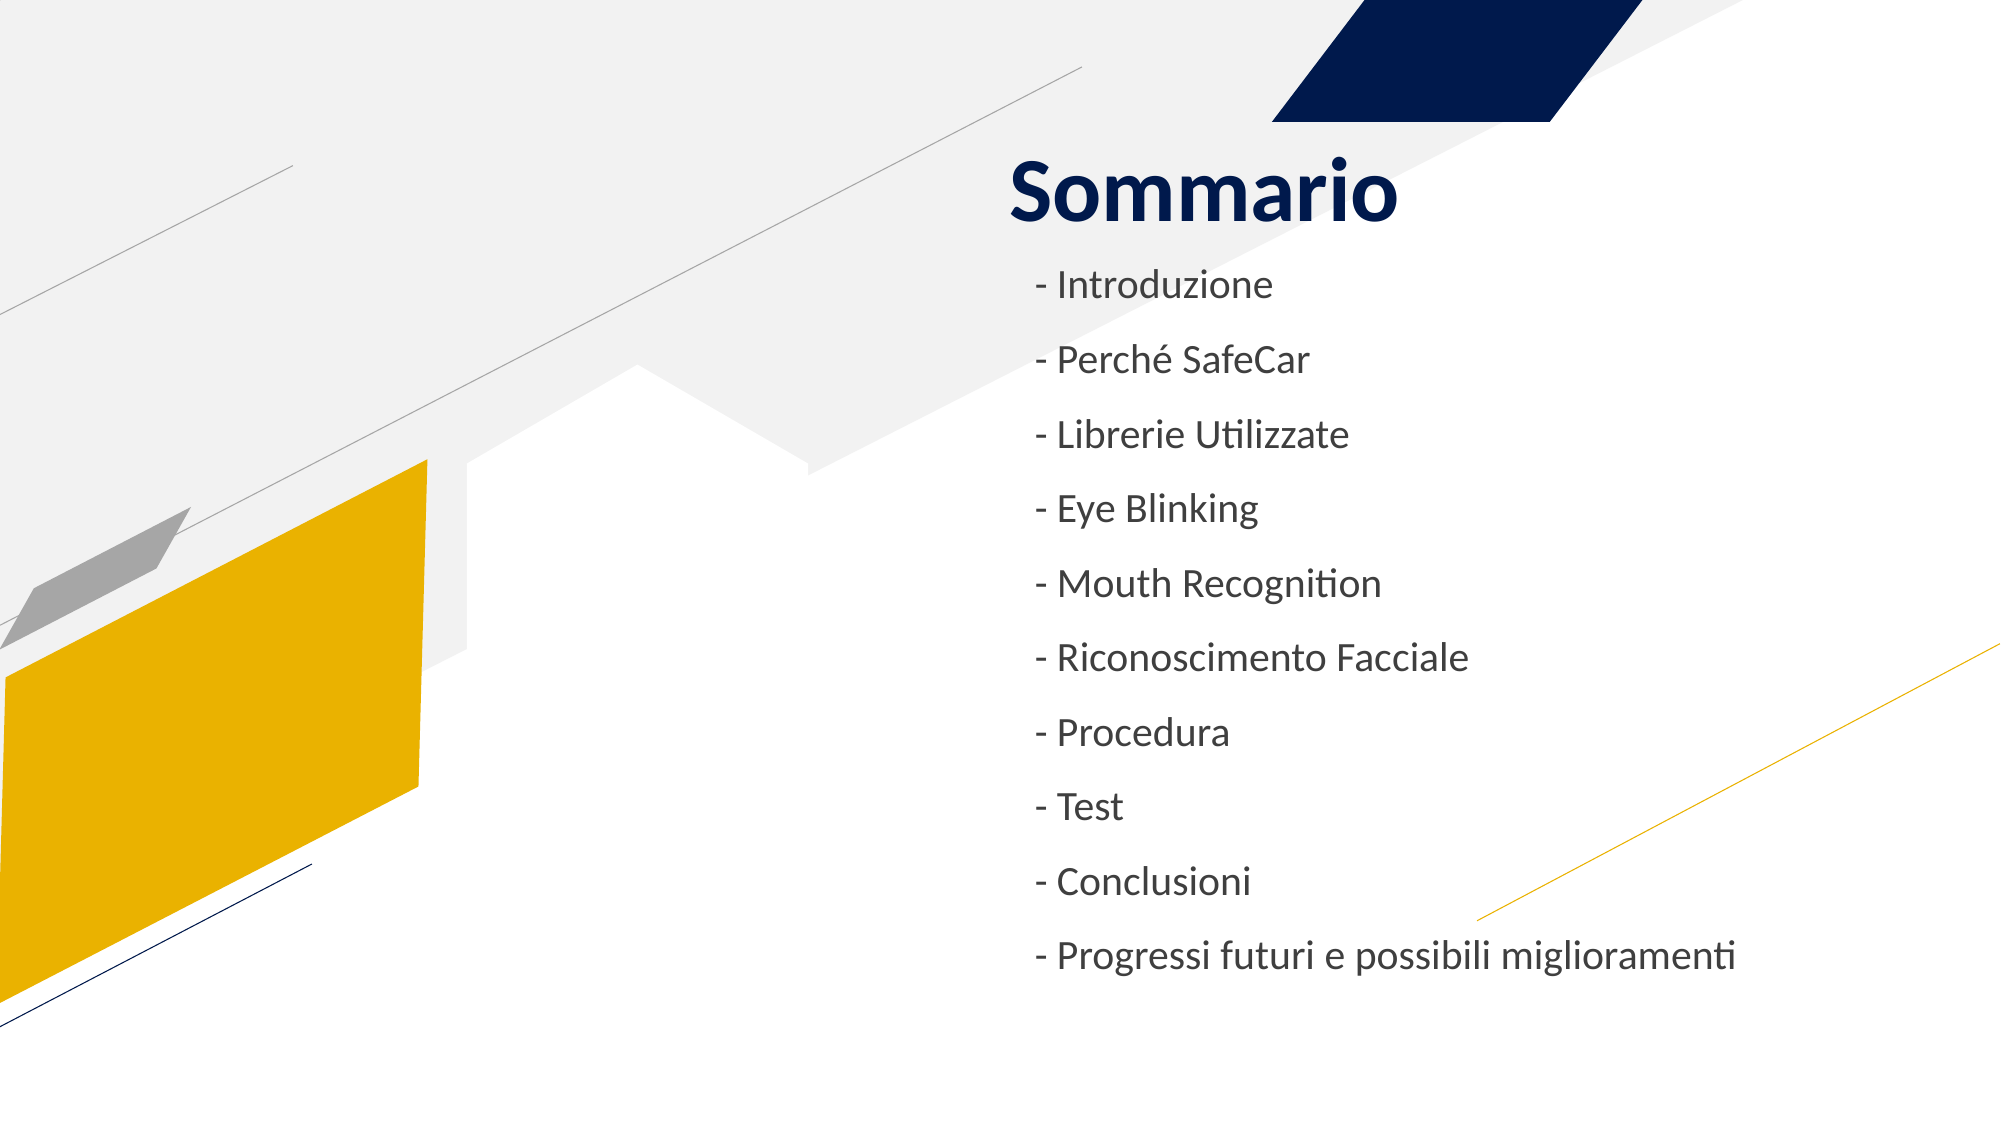

# Sommario
- Introduzione
- Perché SafeCar
- Librerie Utilizzate
- Eye Blinking
- Mouth Recognition
- Riconoscimento Facciale
- Procedura
- Test
- Conclusioni
- Progressi futuri e possibili miglioramenti